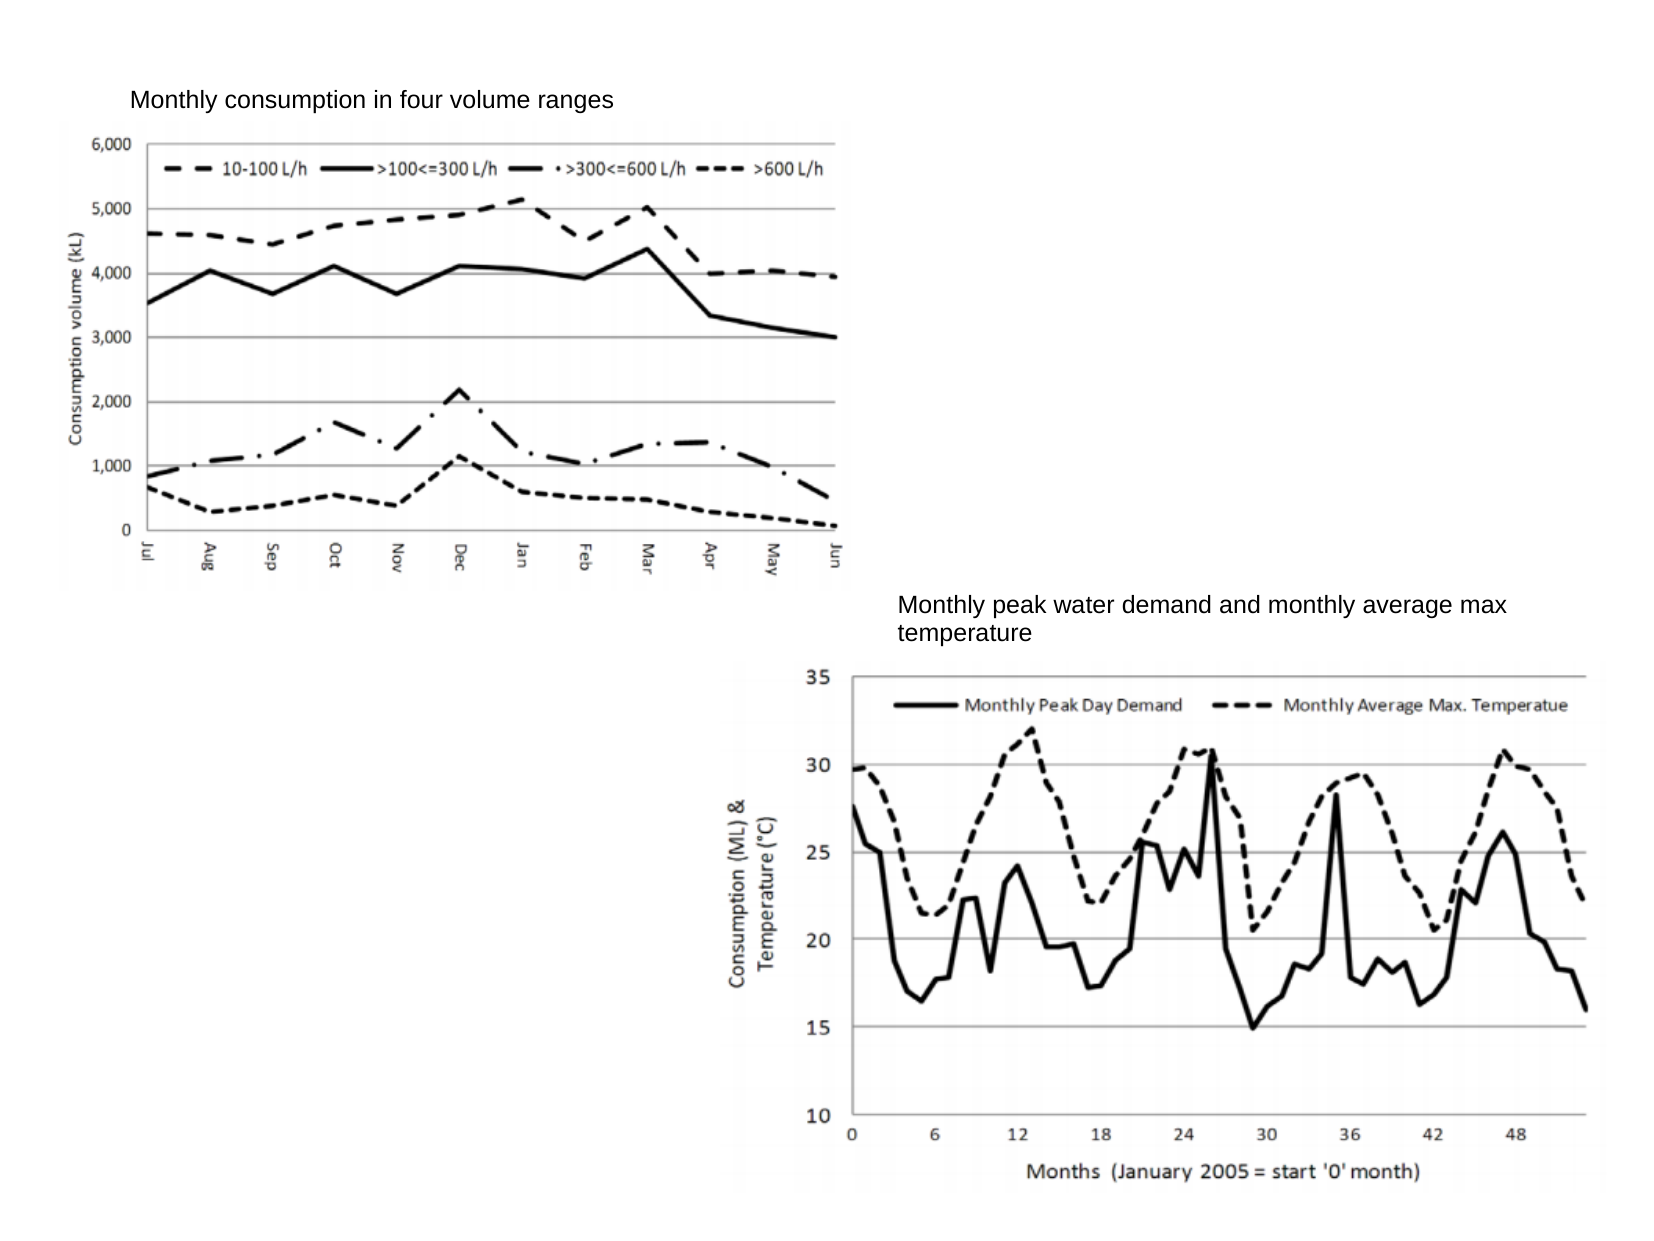

# Monthly consumption in four volume ranges
Monthly peak water demand and monthly average max temperature